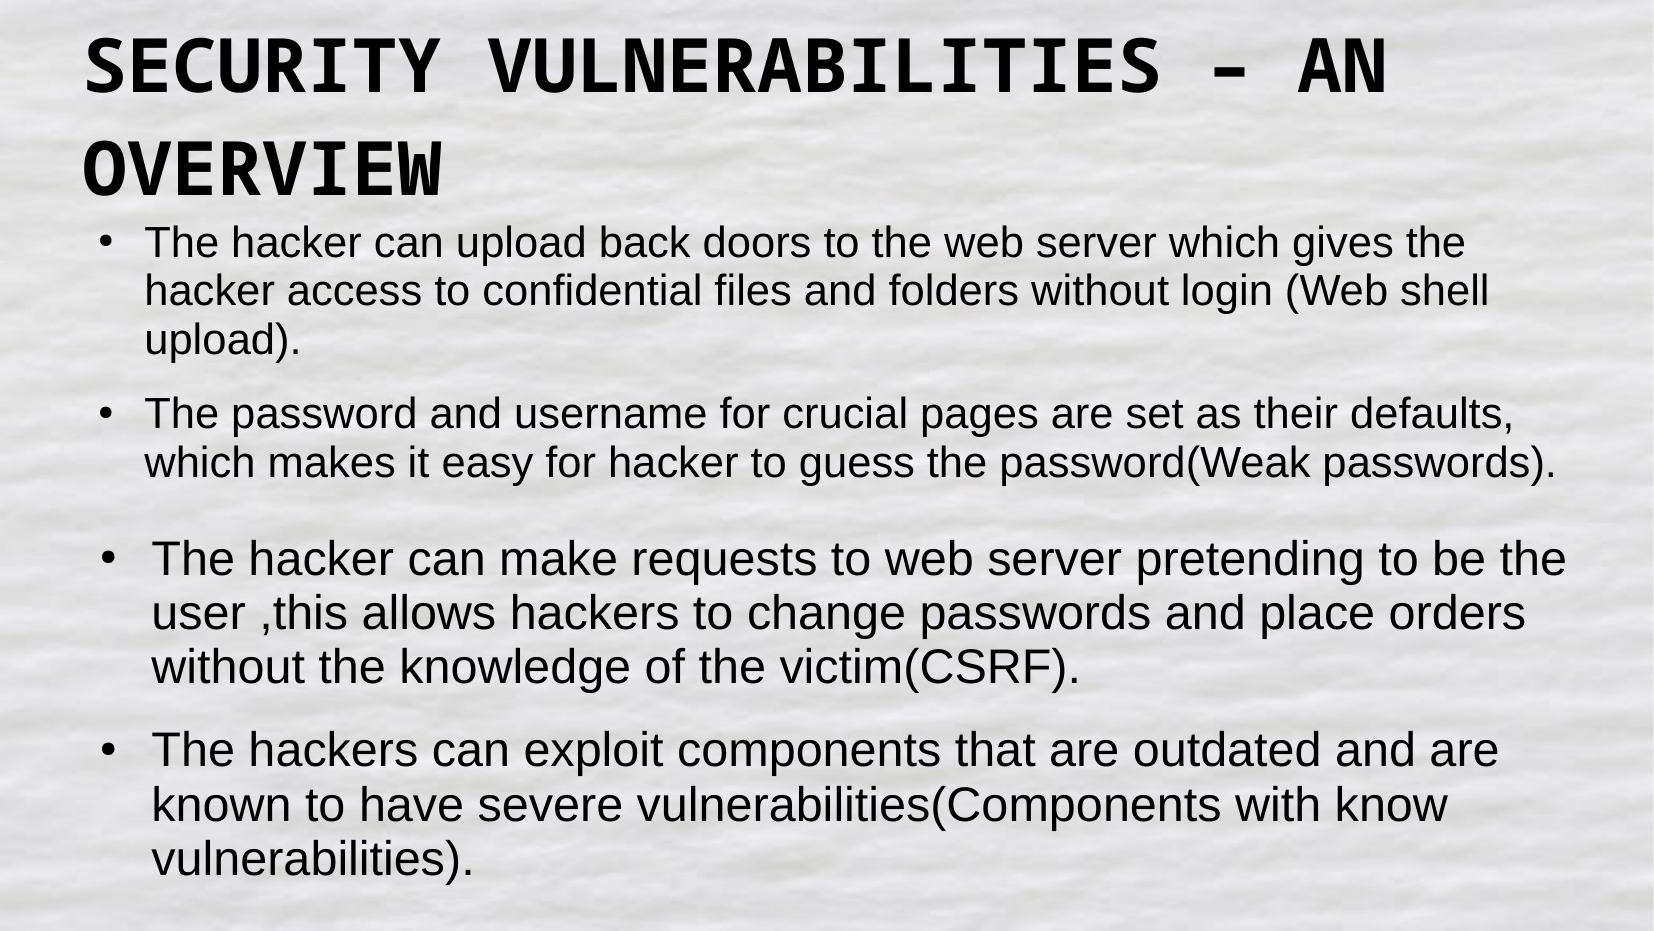

# SECURITY VULNERABILITIES – AN OVERVIEW
The hacker can upload back doors to the web server which gives the hacker access to confidential files and folders without login (Web shell upload).
The password and username for crucial pages are set as their defaults, which makes it easy for hacker to guess the password(Weak passwords).
The hacker can make requests to web server pretending to be the user ,this allows hackers to change passwords and place orders without the knowledge of the victim(CSRF).
The hackers can exploit components that are outdated and are known to have severe vulnerabilities(Components with know vulnerabilities).